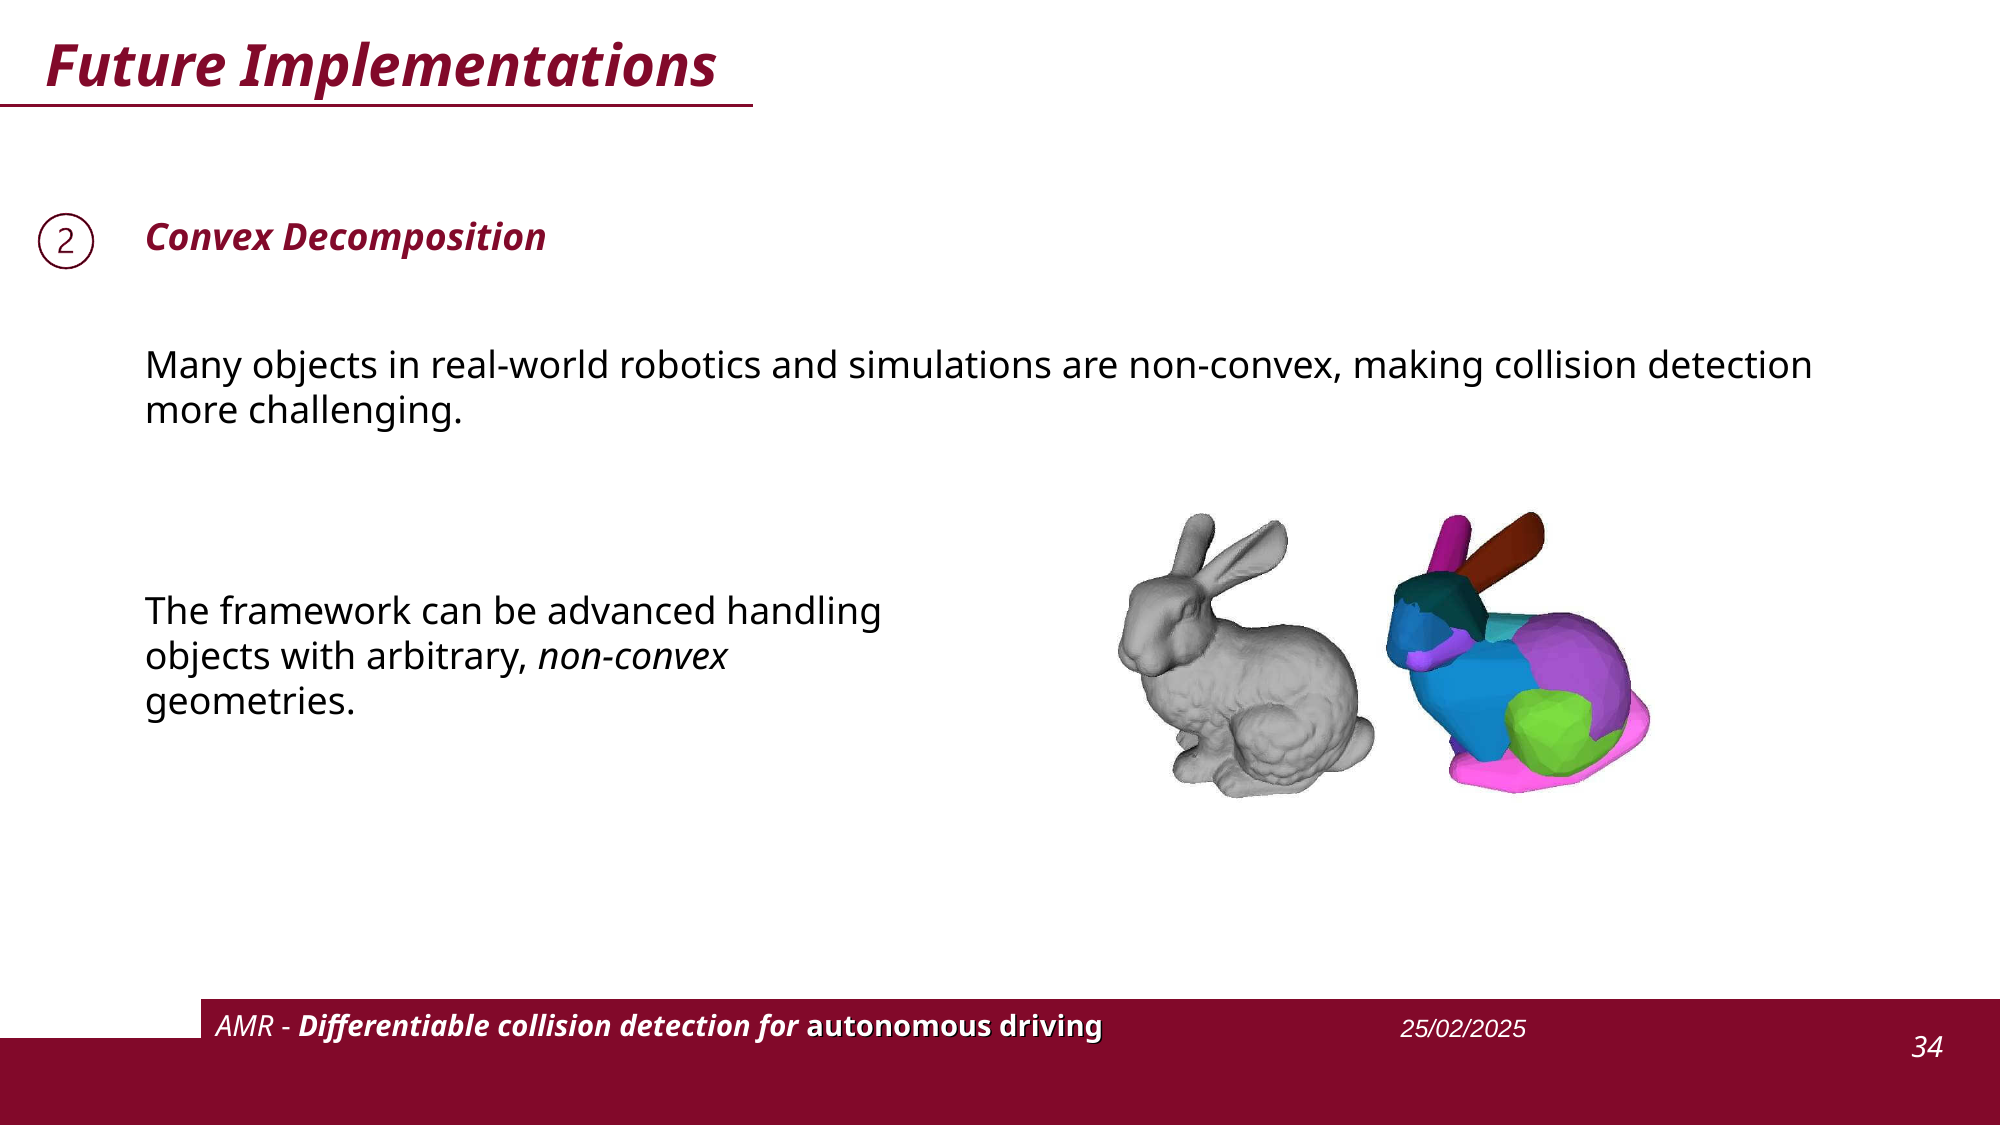

Future Implementations
Convex Decomposition
Many objects in real-world robotics and simulations are non-convex, making collision detection more challenging.
The framework can be advanced handling objects with arbitrary, non-convex geometries.
AMR - Differentiable collision detection for autonomous driving
25/02/2025